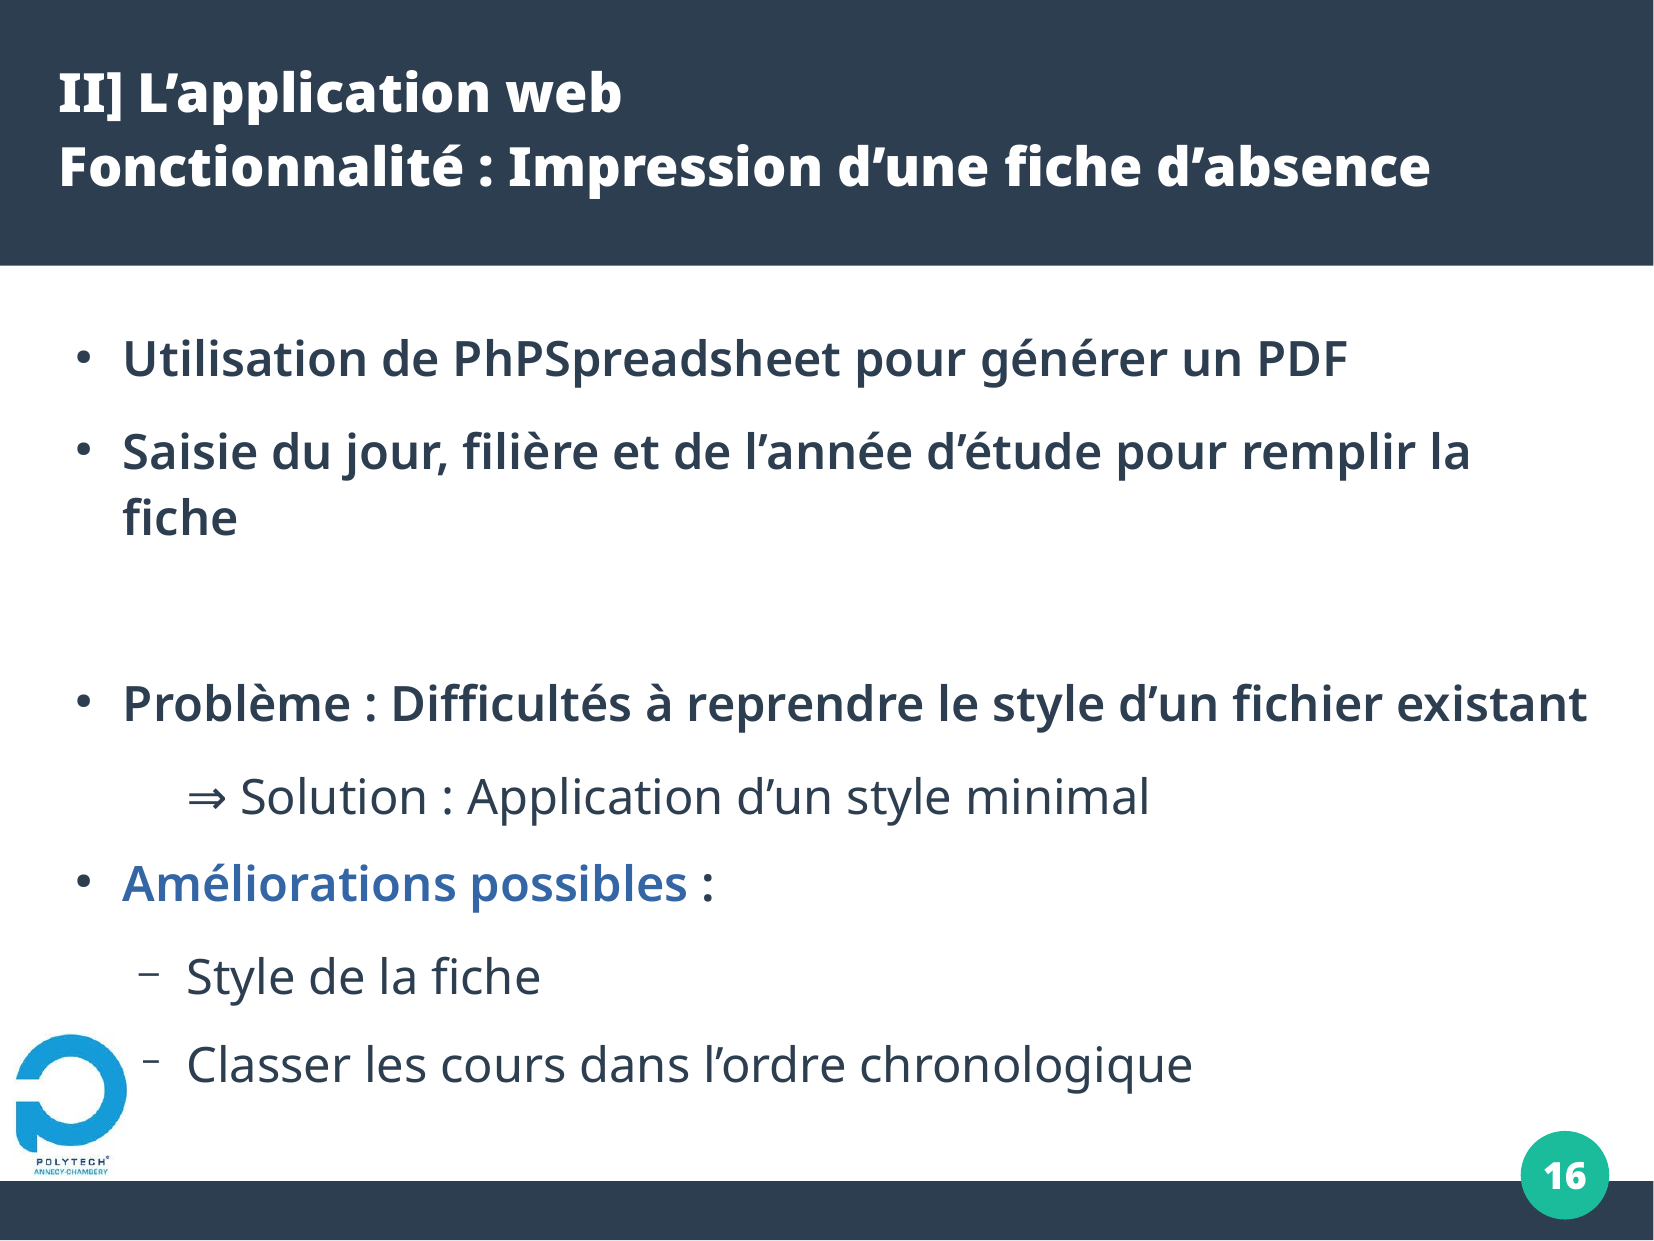

# II] L’application web Fonctionnalité : Impression d’une fiche d’absence
Utilisation de PhPSpreadsheet pour générer un PDF
Saisie du jour, filière et de l’année d’étude pour remplir la fiche
Problème : Difficultés à reprendre le style d’un fichier existant
⇒ Solution : Application d’un style minimal
Améliorations possibles :
Style de la fiche
Classer les cours dans l’ordre chronologique
16